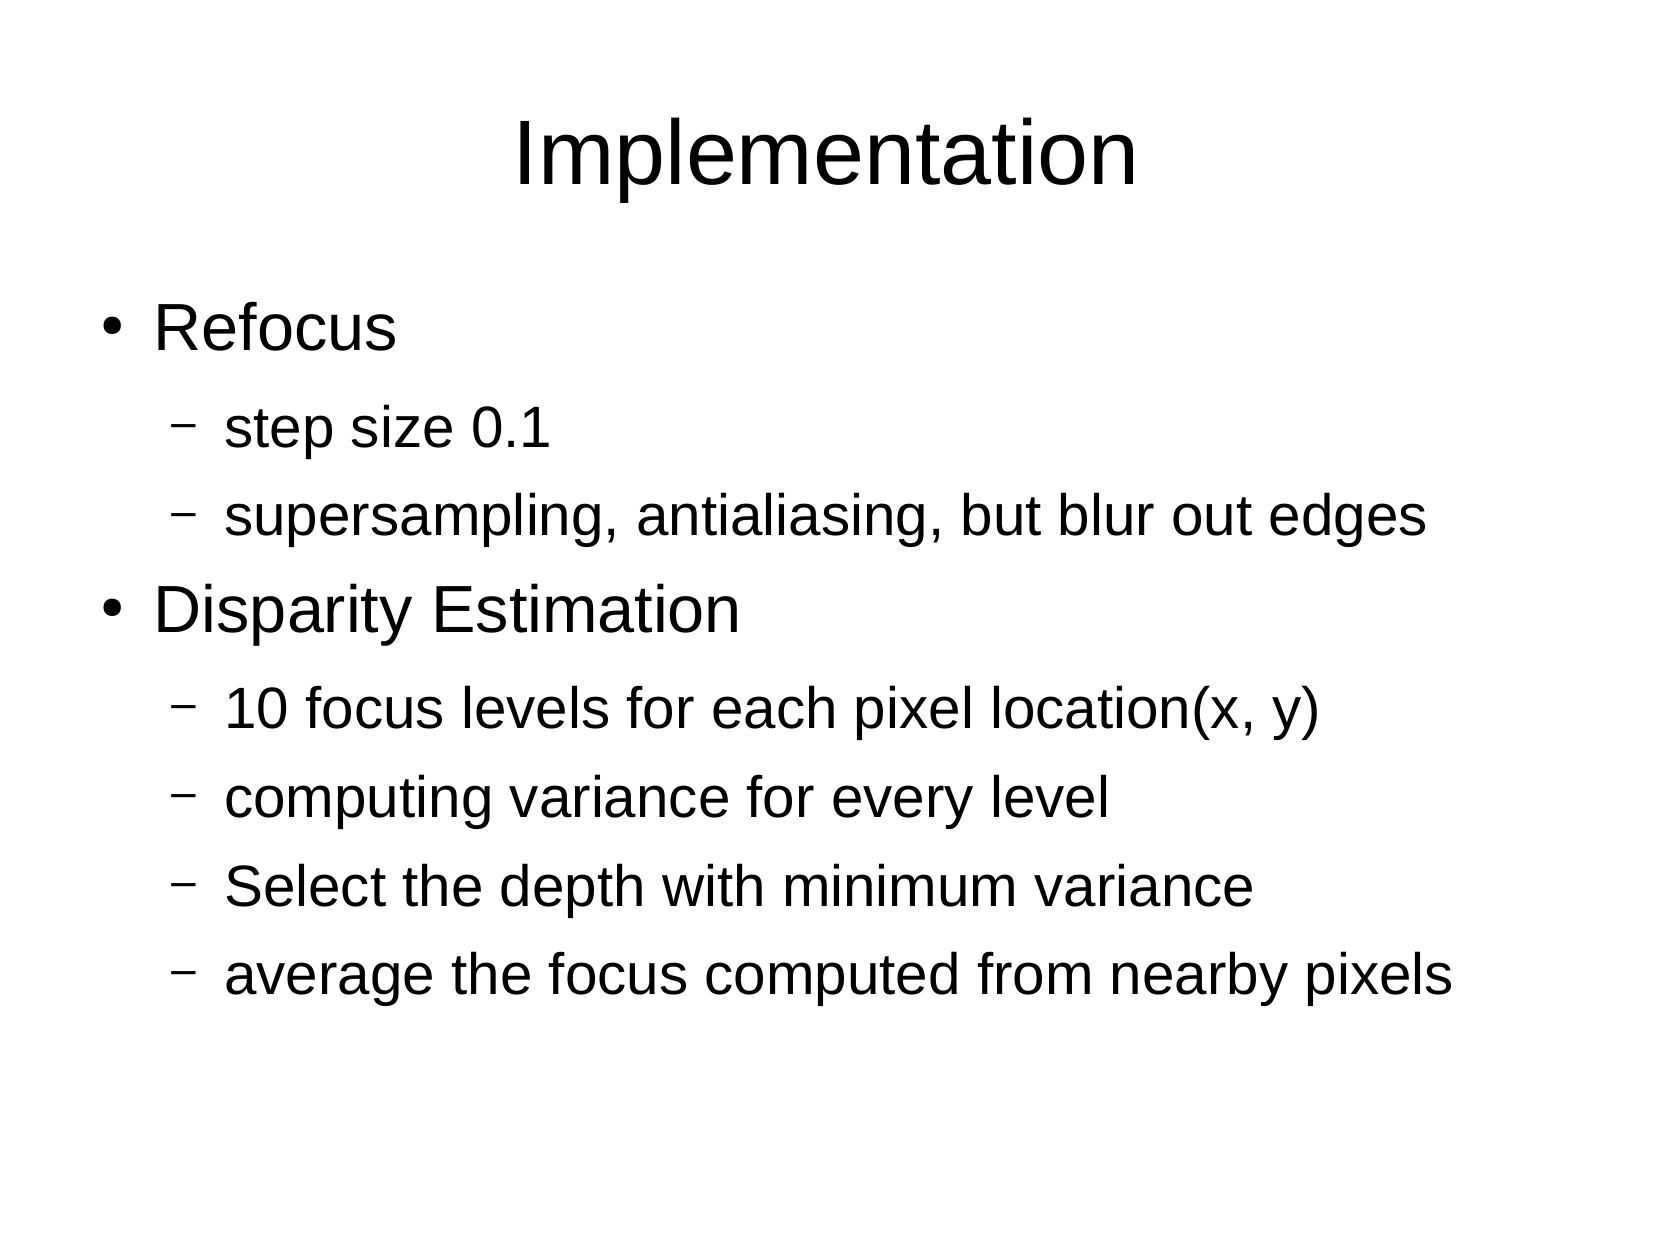

# Implementation
Refocus
step size 0.1
supersampling, antialiasing, but blur out edges
Disparity Estimation
10 focus levels for each pixel location(x, y)
computing variance for every level
Select the depth with minimum variance
average the focus computed from nearby pixels